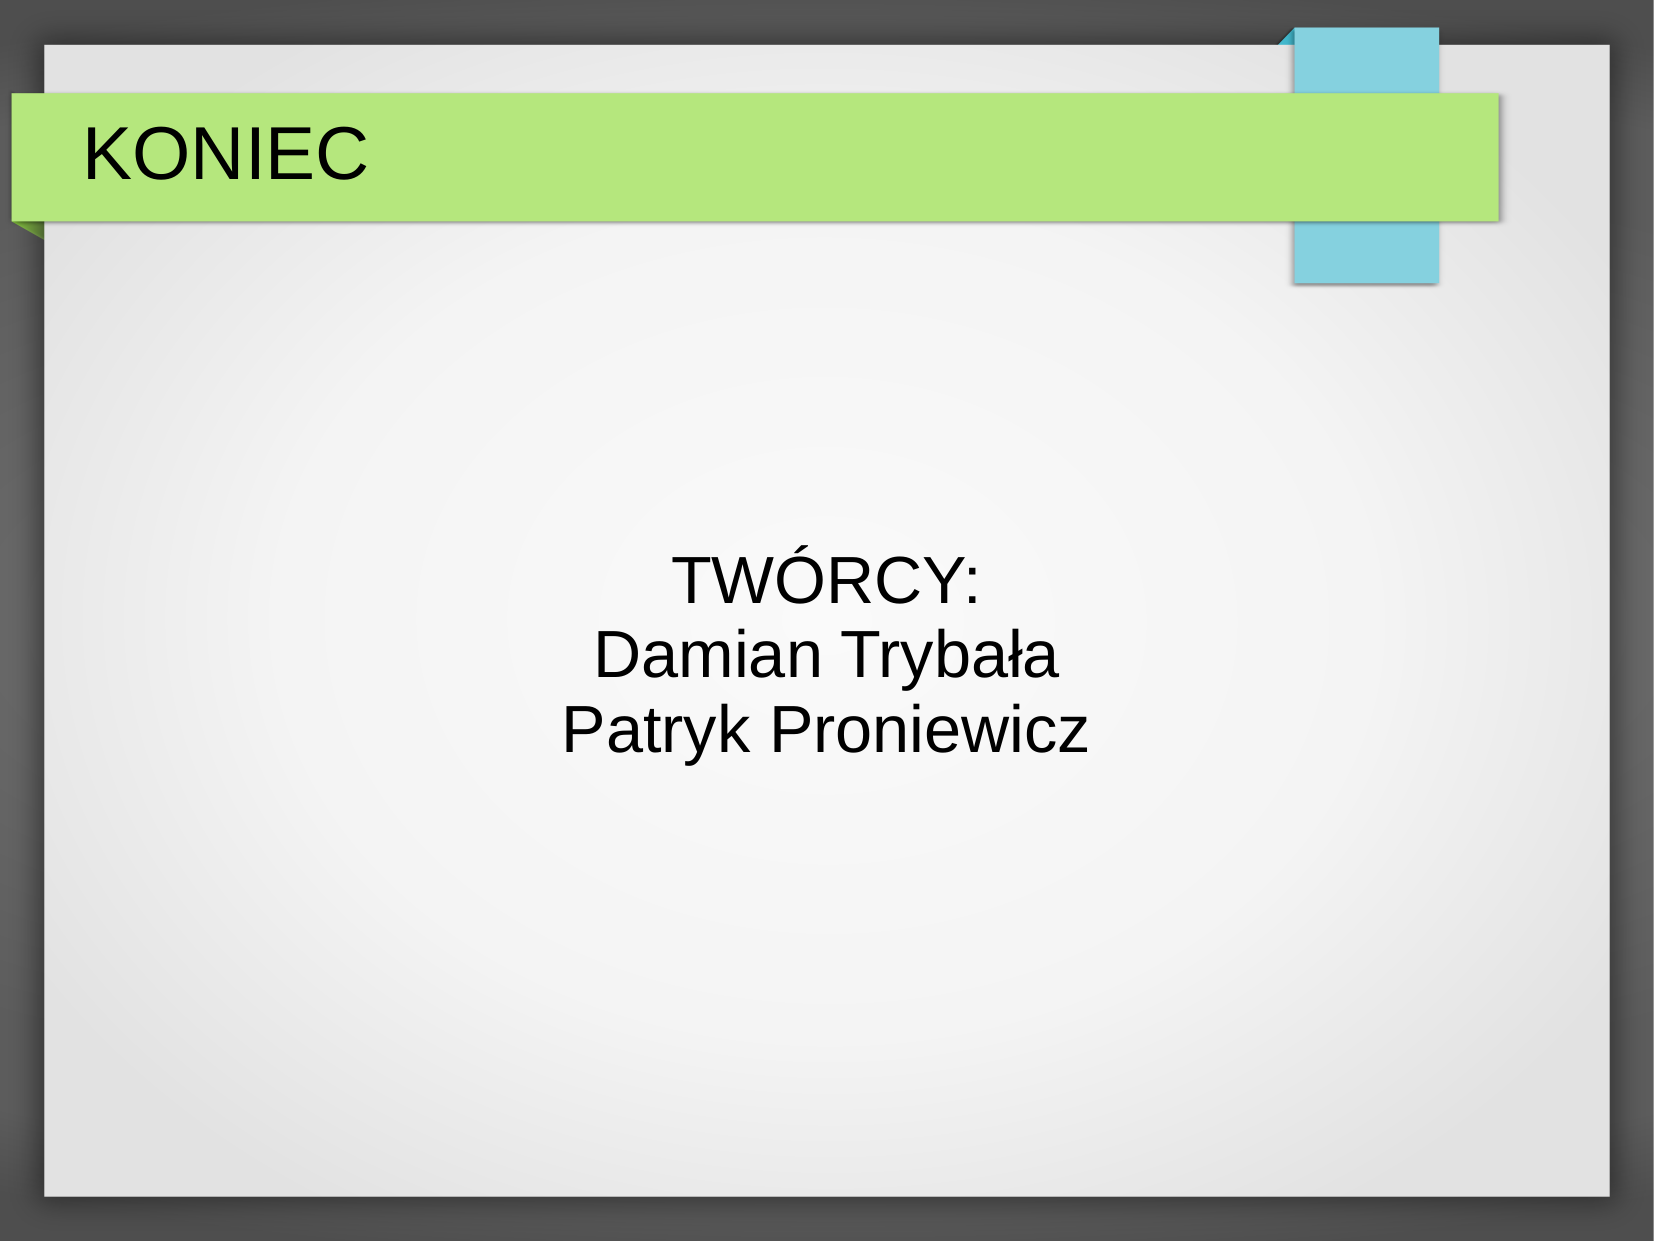

# KONIEC
TWÓRCY:
Damian Trybała
Patryk Proniewicz